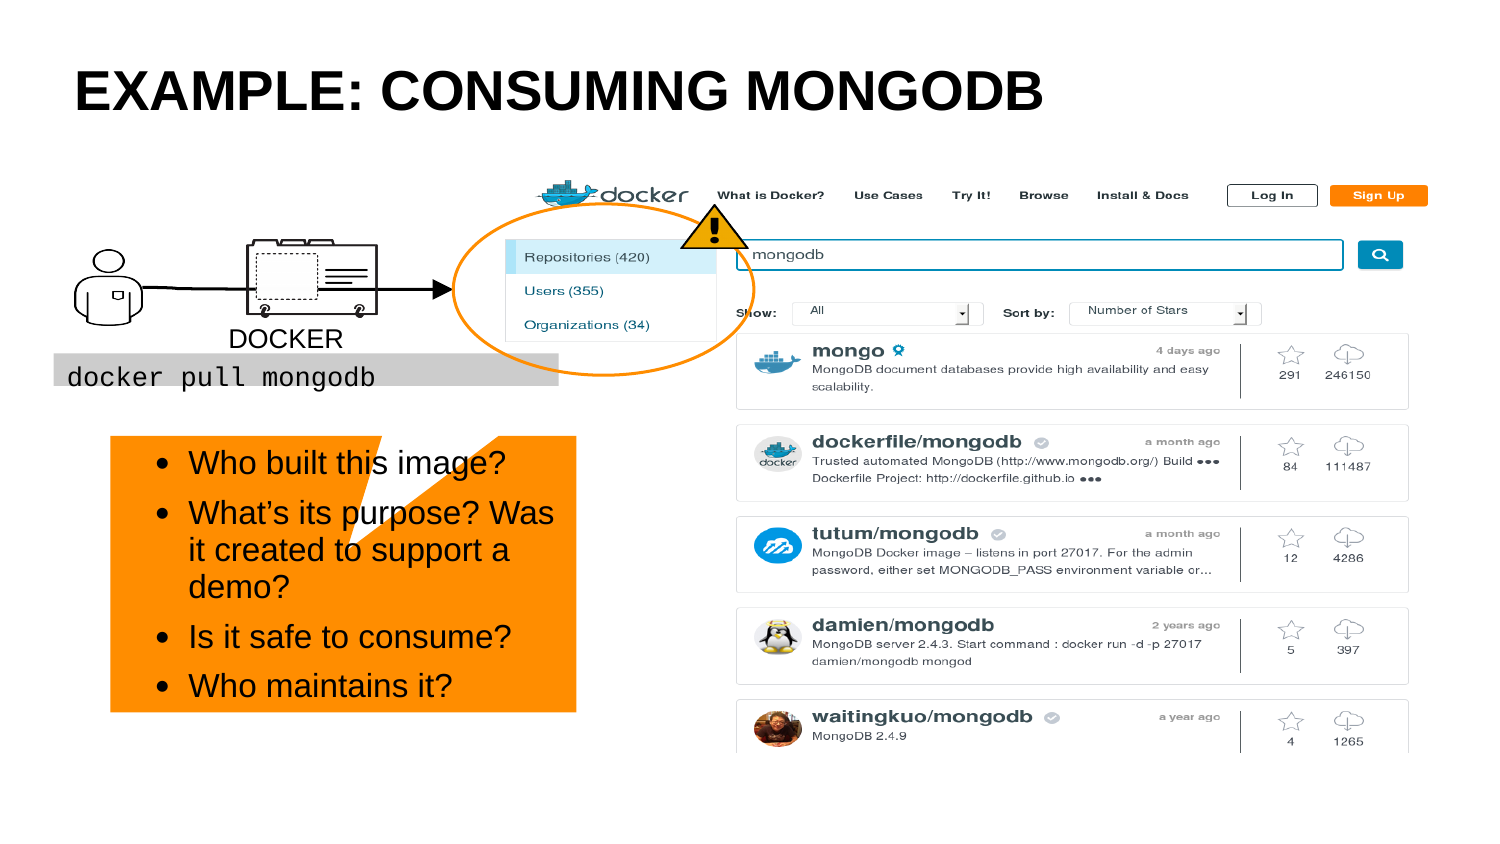

# EXAMPLE: CONSUMING MONGODB
DOCKER HUB
docker pull mongodb
Who built this image?
What’s its purpose? Was it created to support a demo?
Is it safe to consume?
Who maintains it?